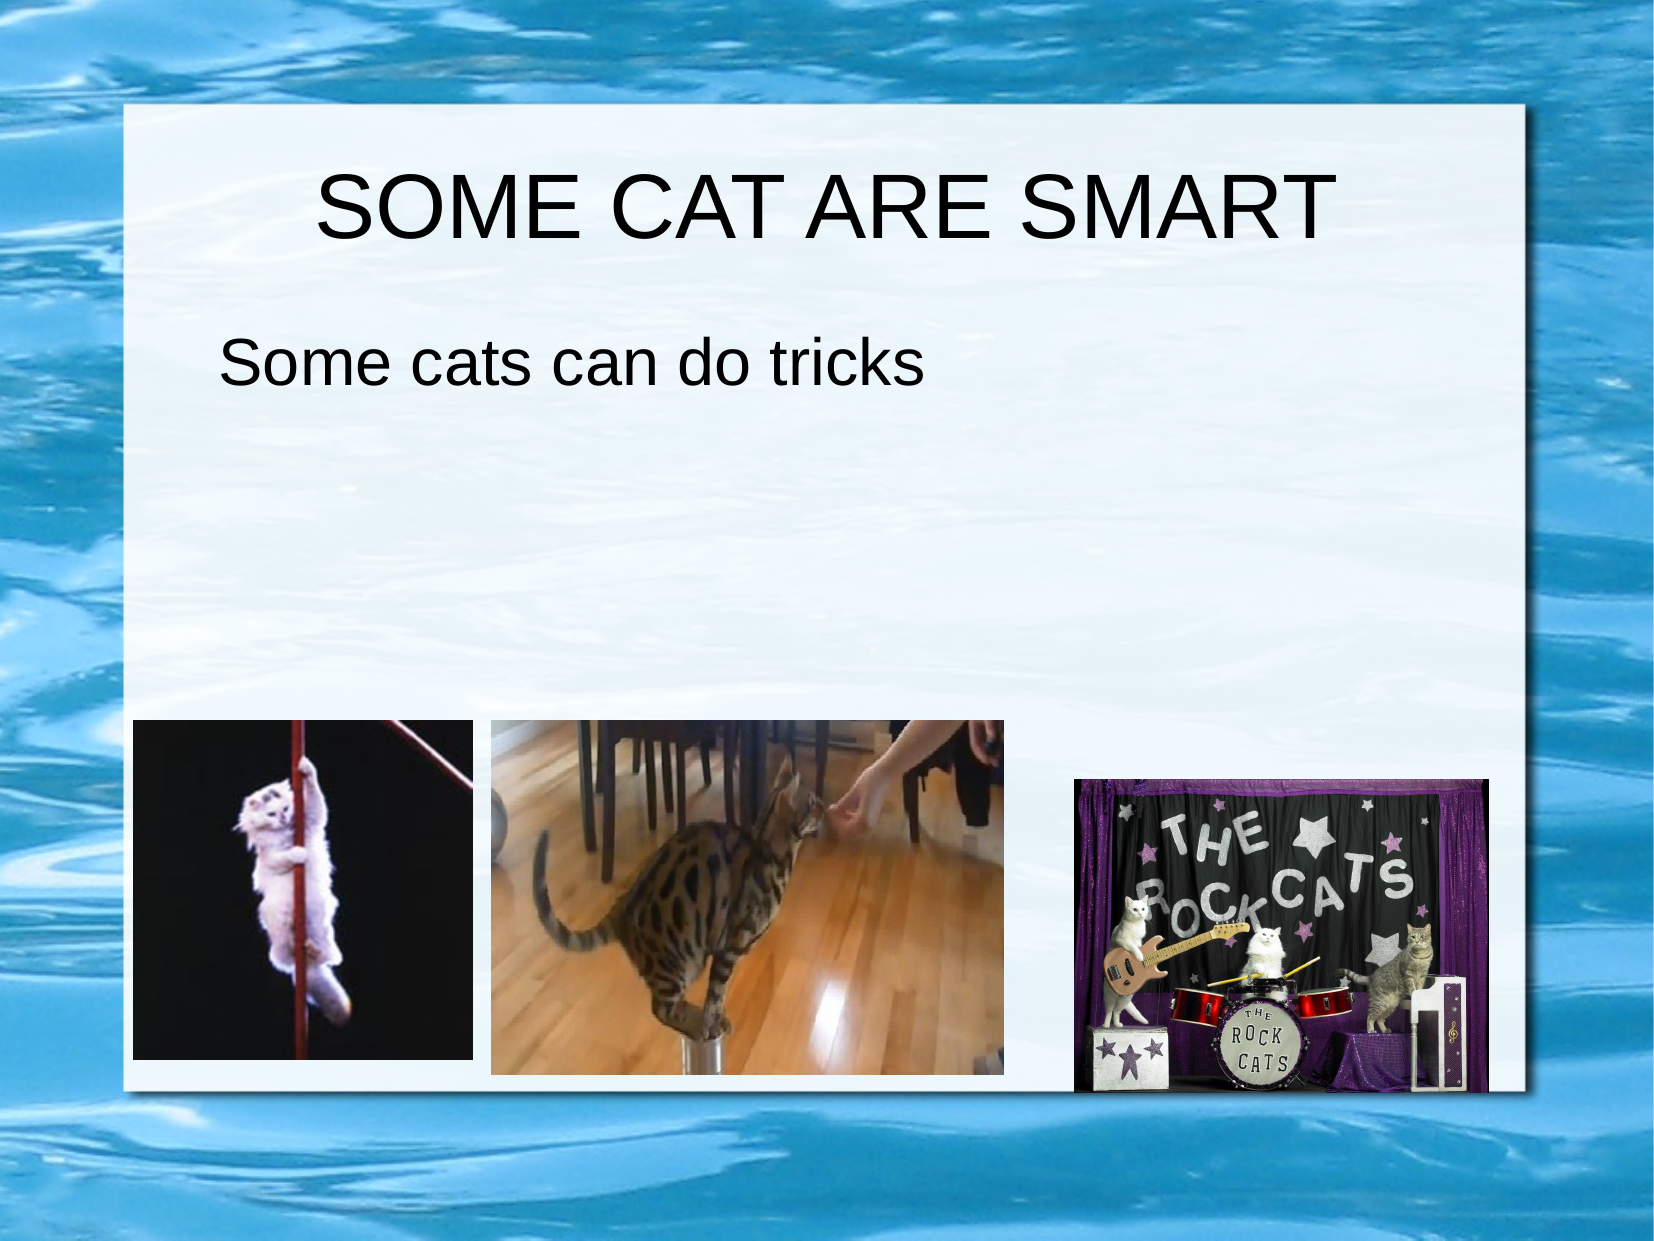

# SOME CAT ARE SMART
Some cats can do tricks